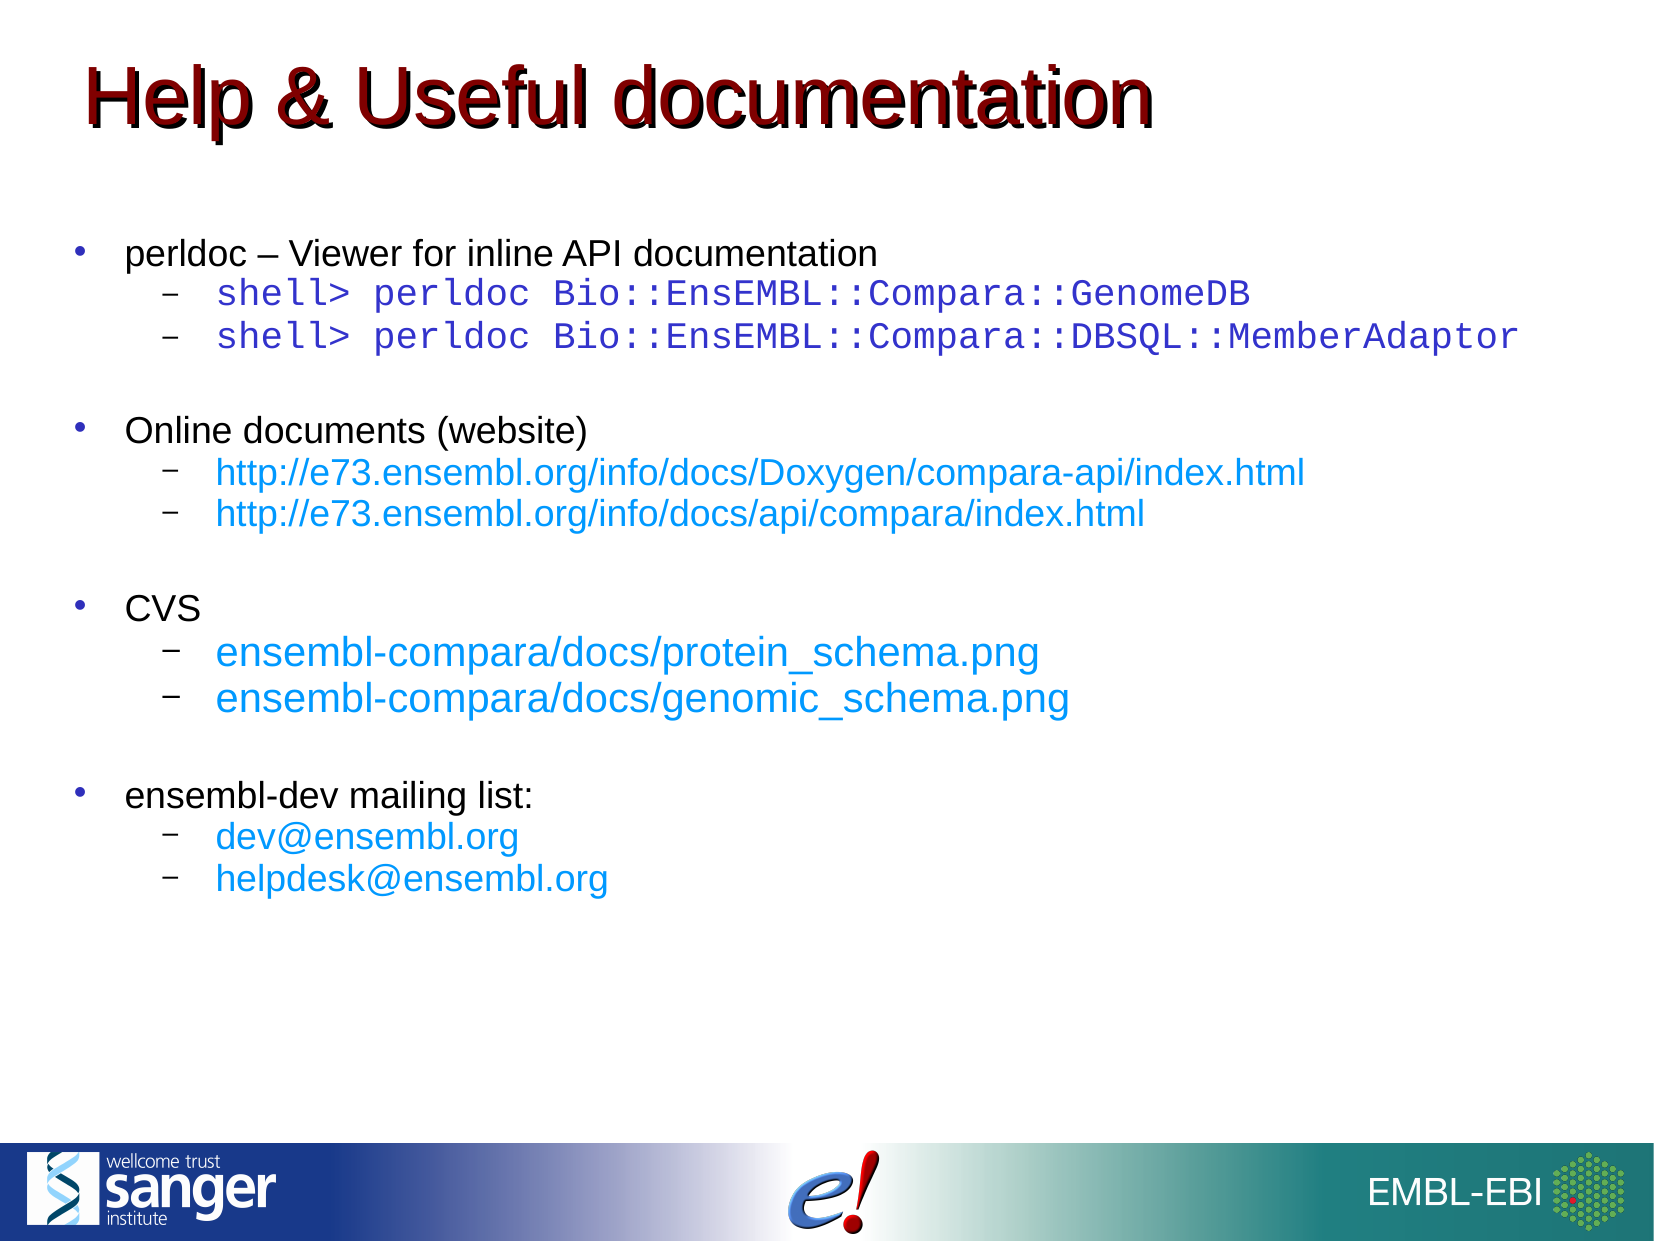

# Help & Useful documentation
perldoc – Viewer for inline API documentation
shell> perldoc Bio::EnsEMBL::Compara::GenomeDB
shell> perldoc Bio::EnsEMBL::Compara::DBSQL::MemberAdaptor
Online documents (website)
http://e73.ensembl.org/info/docs/Doxygen/compara-api/index.html
http://e73.ensembl.org/info/docs/api/compara/index.html
CVS
ensembl-compara/docs/protein_schema.png
ensembl-compara/docs/genomic_schema.png
ensembl-dev mailing list:
dev@ensembl.org
helpdesk@ensembl.org